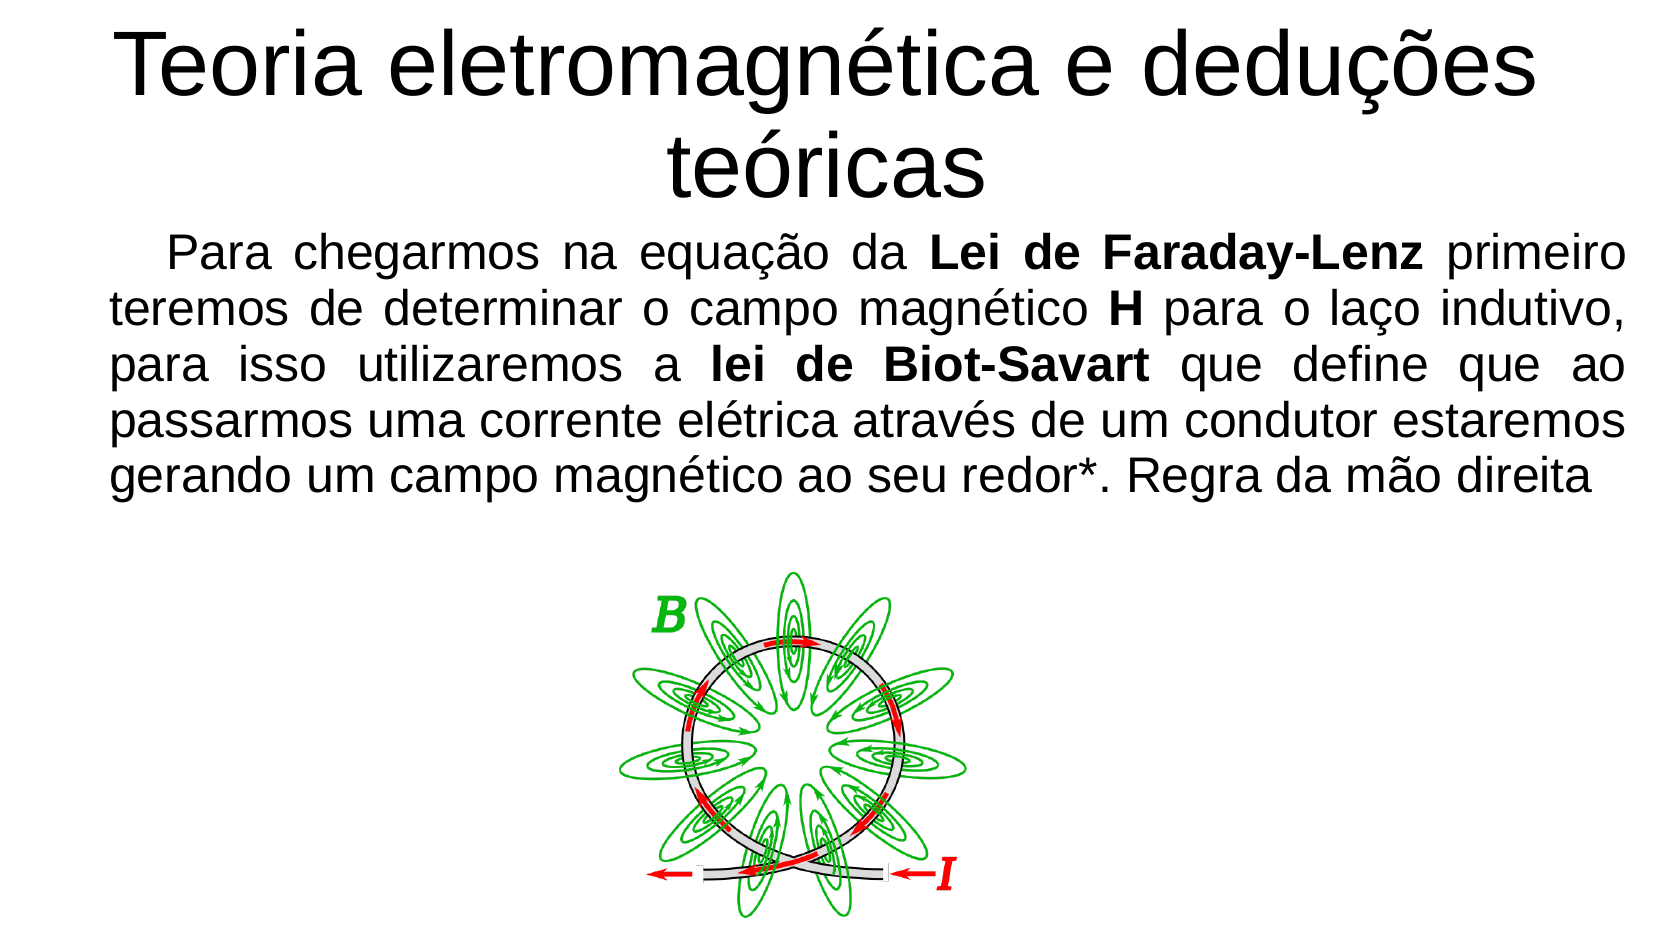

# Teoria eletromagnética e deduções teóricas
Para chegarmos na equação da Lei de Faraday-Lenz primeiro teremos de determinar o campo magnético H para o laço indutivo, para isso utilizaremos a lei de Biot-Savart que define que ao passarmos uma corrente elétrica através de um condutor estaremos gerando um campo magnético ao seu redor*. Regra da mão direita